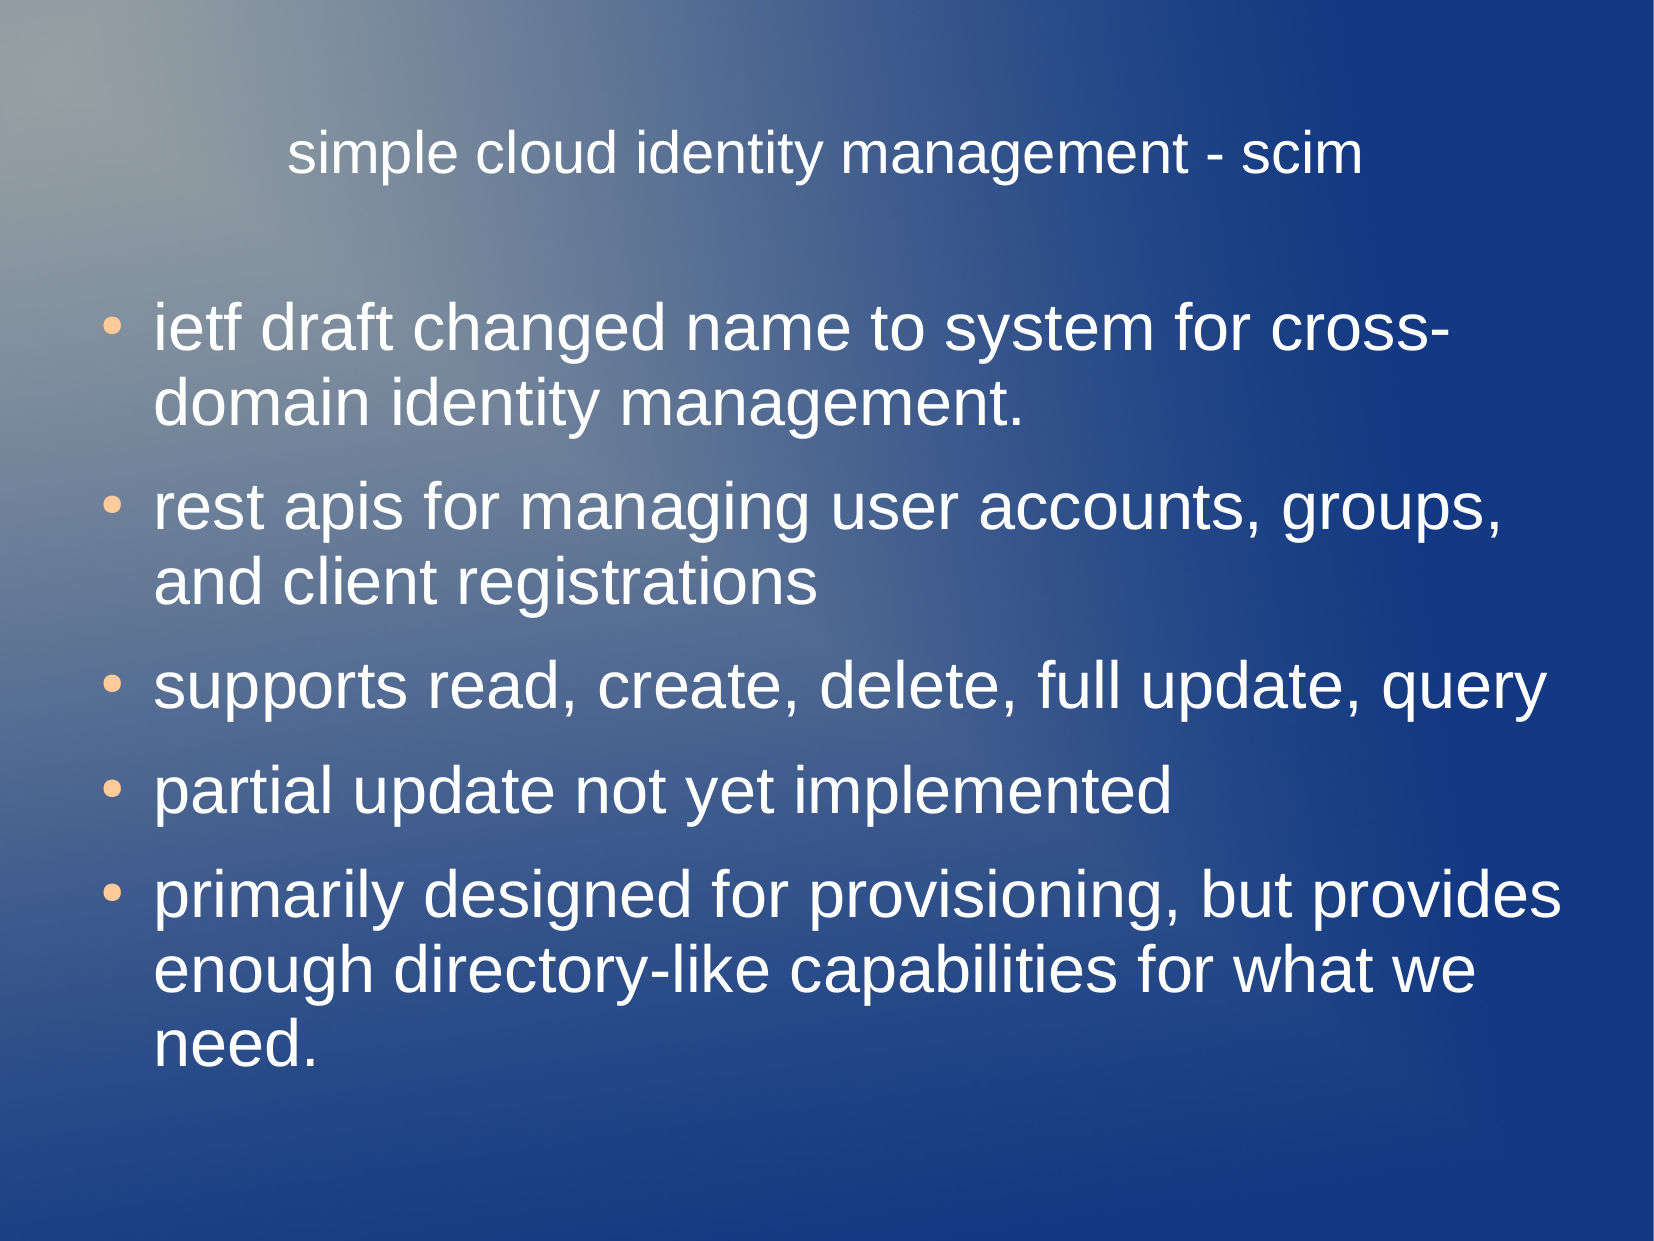

# simple cloud identity management - scim
ietf draft changed name to system for cross-domain identity management.
rest apis for managing user accounts, groups, and client registrations
supports read, create, delete, full update, query
partial update not yet implemented
primarily designed for provisioning, but provides enough directory-like capabilities for what we need.